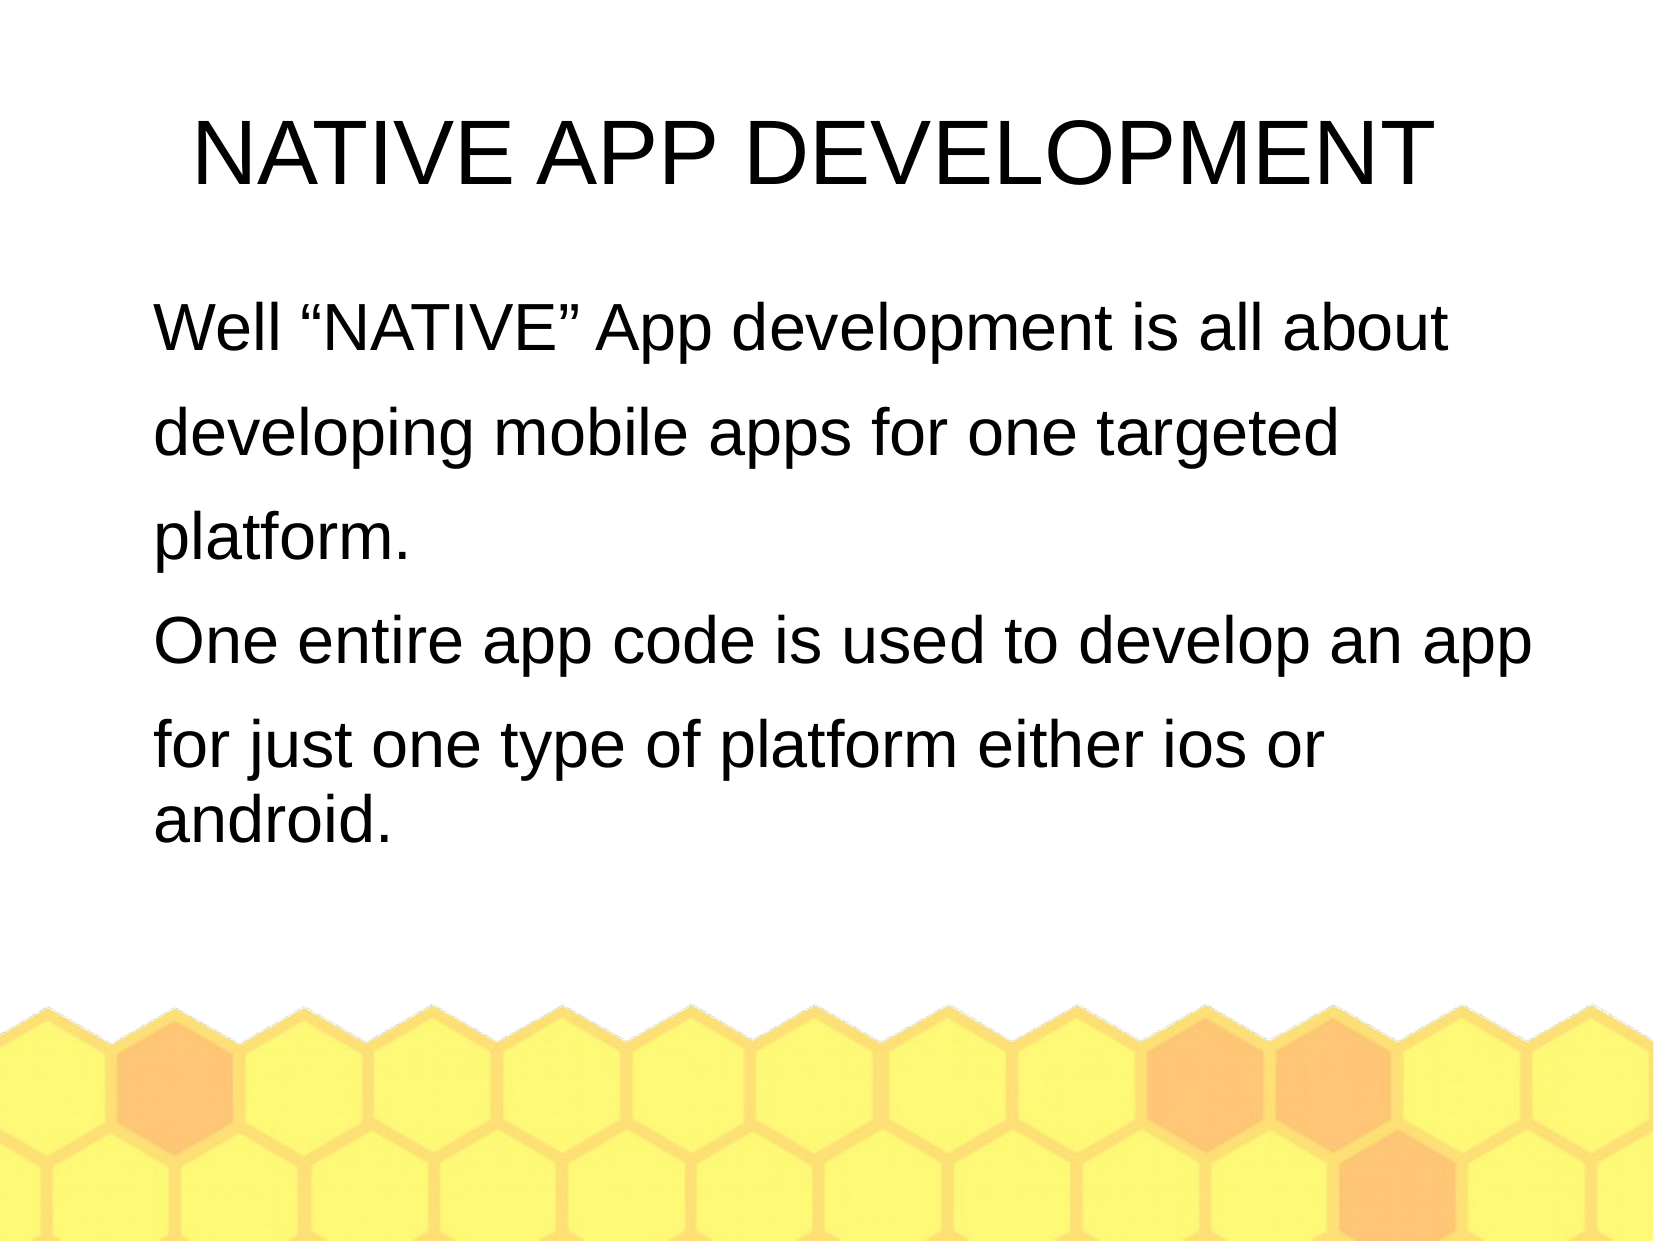

# NATIVE APP DEVELOPMENT
Well “NATIVE” App development is all about
developing mobile apps for one targeted
platform.
One entire app code is used to develop an app
for just one type of platform either ios or android.